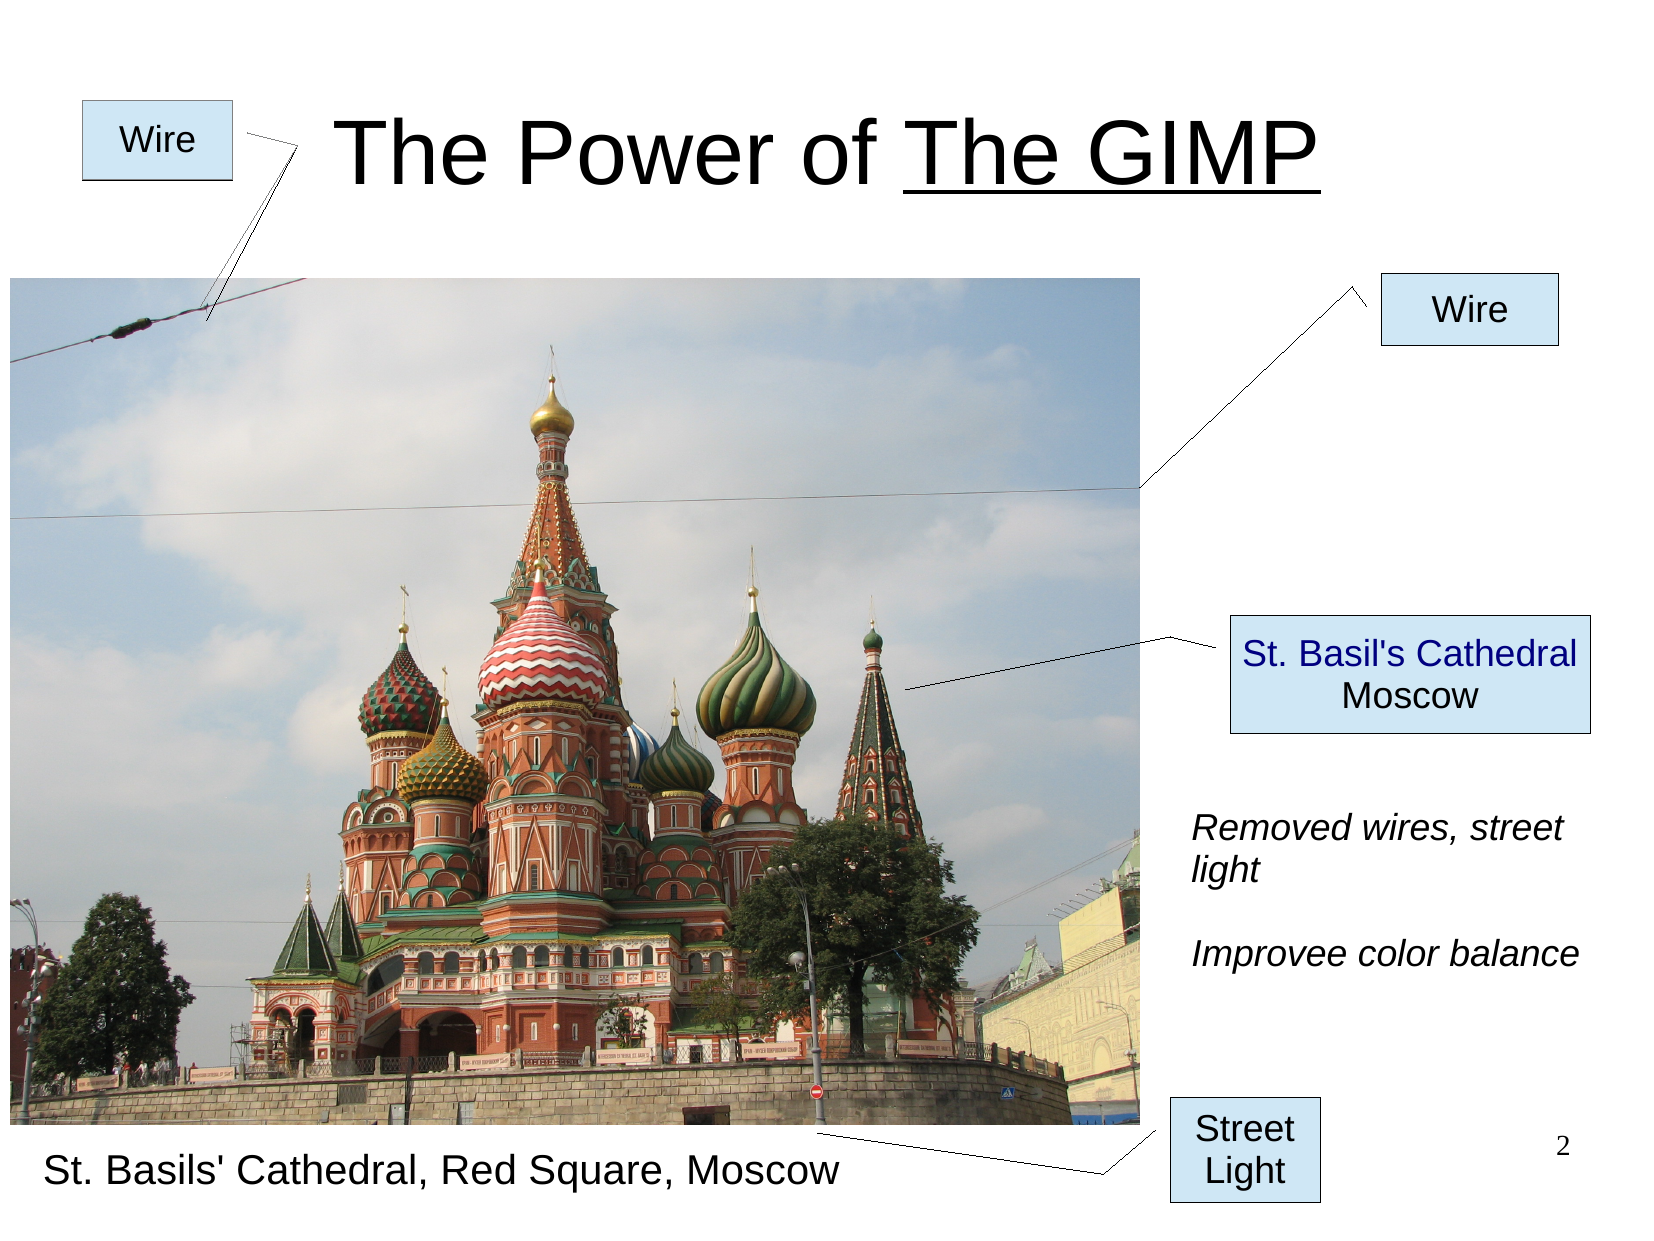

# The Power of The GIMP
Wire
Wire
Wire
St. Basil's Cathedral
Moscow
Removed wires, street light
Improvee color balance
Street
Light
2
St. Basils' Cathedral, Red Square, Moscow